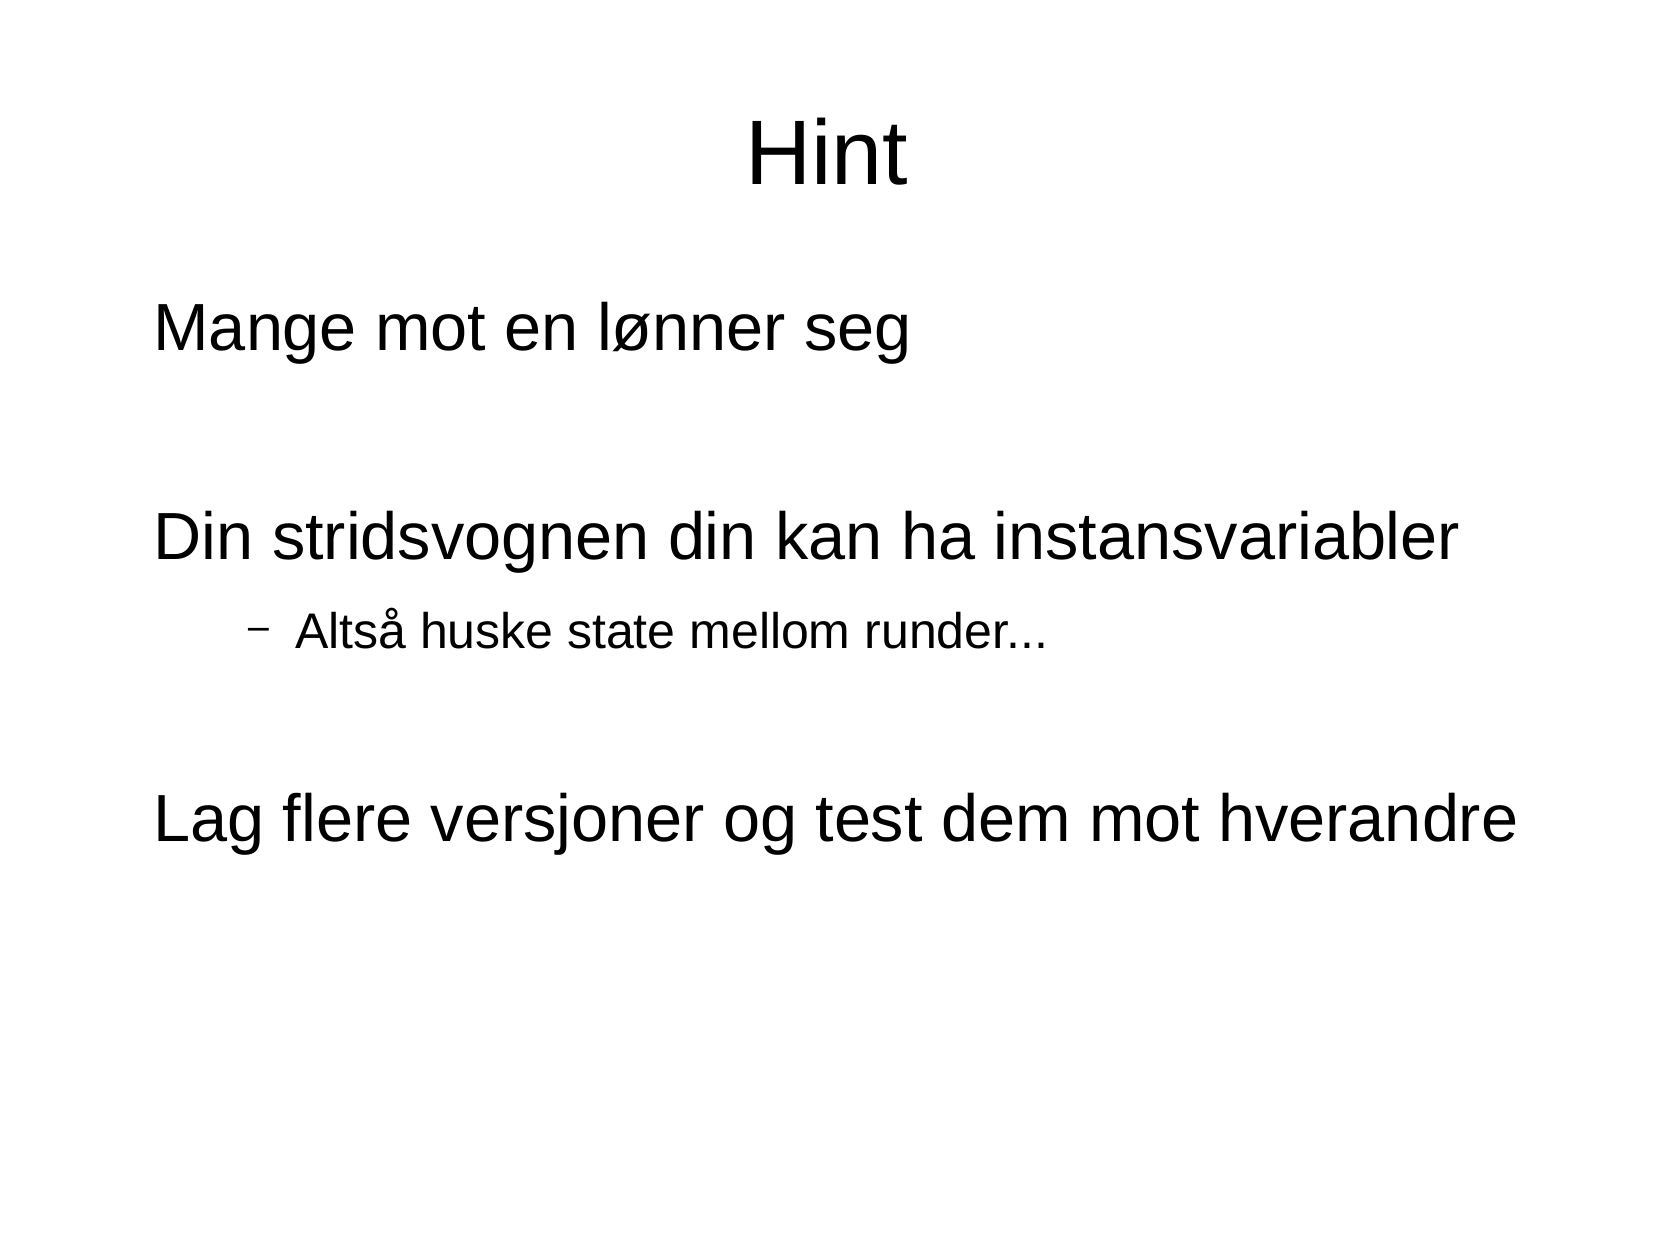

# Hint
Mange mot en lønner seg
Din stridsvognen din kan ha instansvariabler
Altså huske state mellom runder...
Lag flere versjoner og test dem mot hverandre